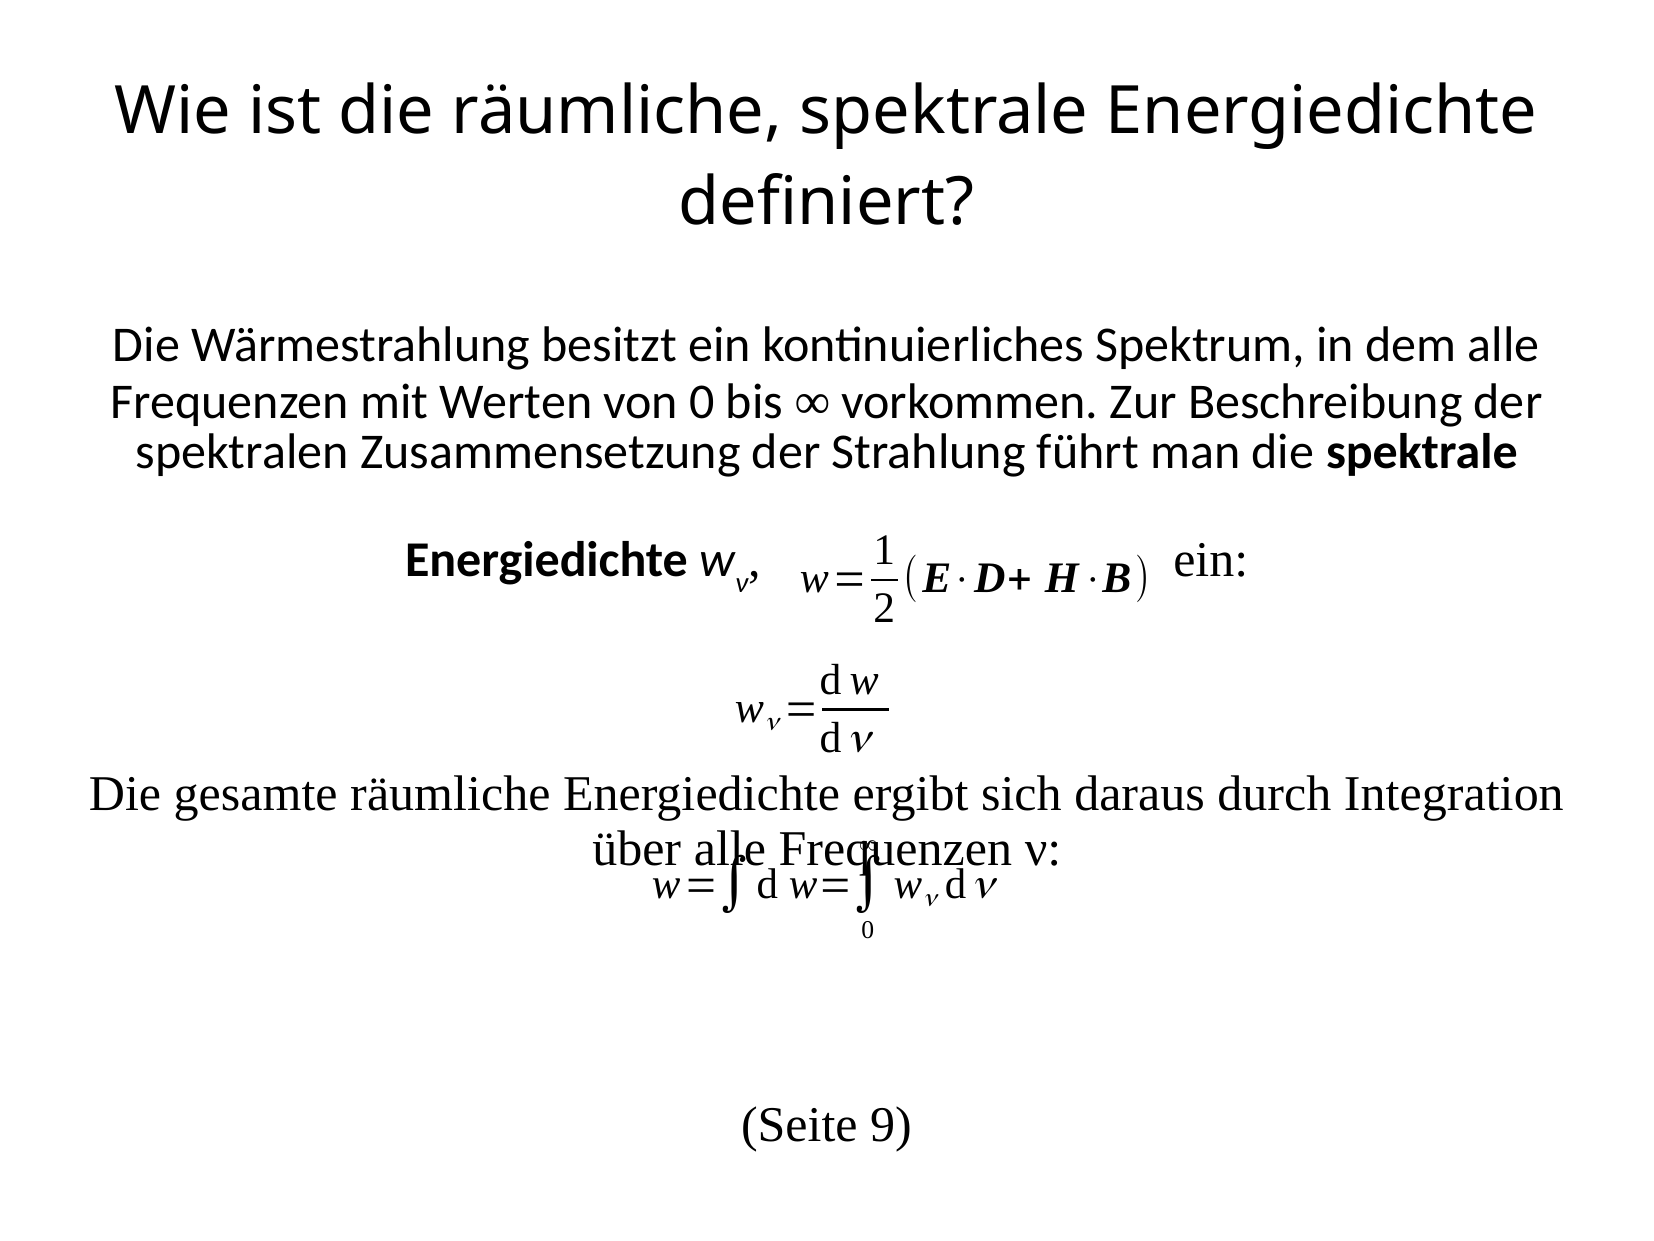

# Wie ist die räumliche, spektrale Energiedichte definiert?
Die Wärmestrahlung besitzt ein kontinuierliches Spektrum, in dem alle Frequenzen mit Werten von 0 bis ∞ vorkommen. Zur Beschreibung der spektralen Zusammensetzung der Strahlung führt man die spektrale
Energiedichte wν, ein:
Die gesamte räumliche Energiedichte ergibt sich daraus durch Integration über alle Frequenzen ν:
(Seite 9)